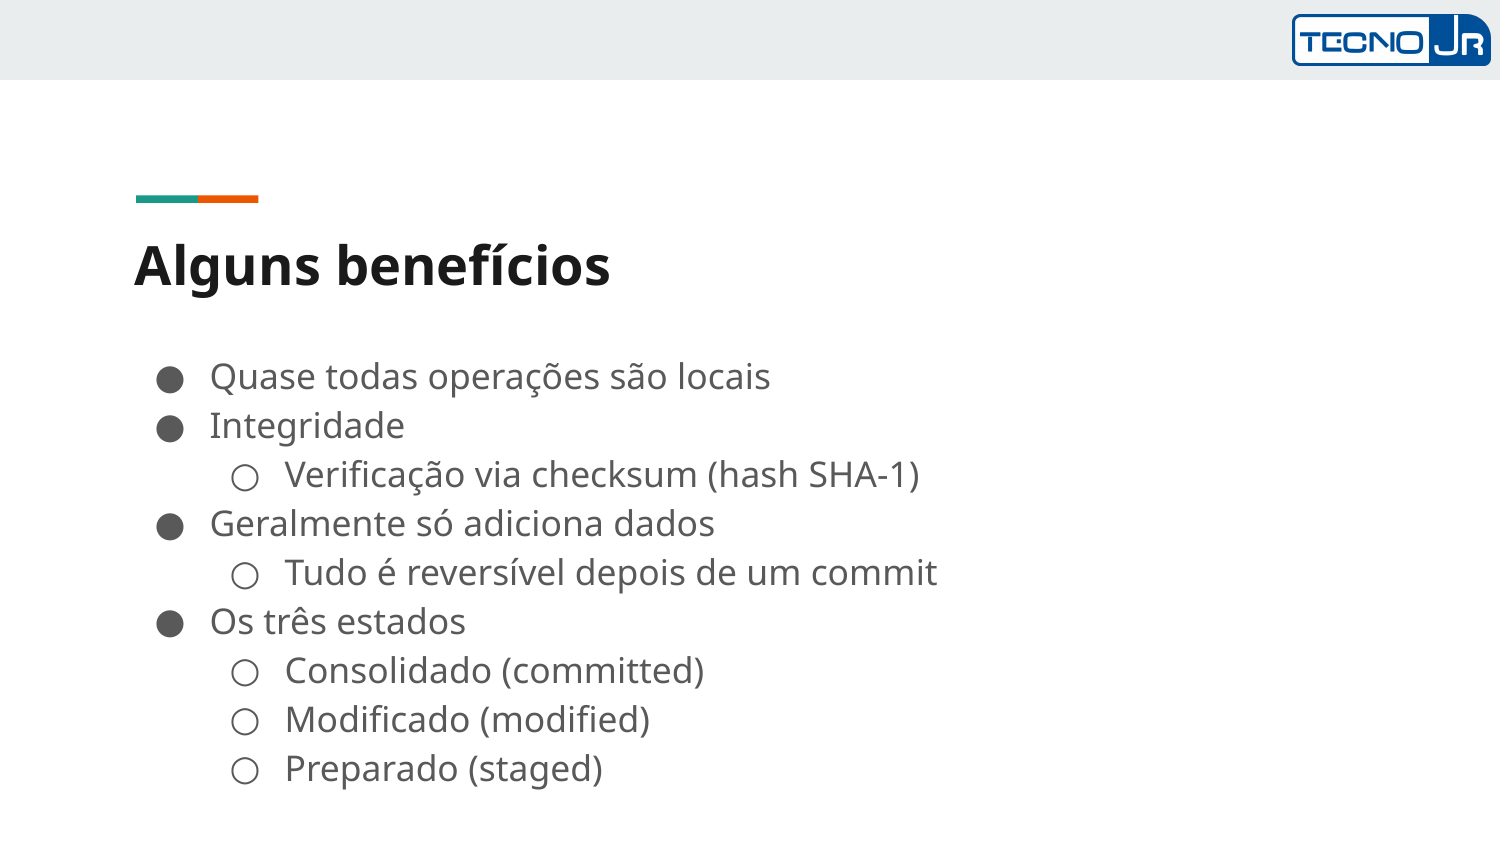

# Alguns benefícios
Quase todas operações são locais
Integridade
Verificação via checksum (hash SHA-1)
Geralmente só adiciona dados
Tudo é reversível depois de um commit
Os três estados
Consolidado (committed)
Modificado (modified)
Preparado (staged)